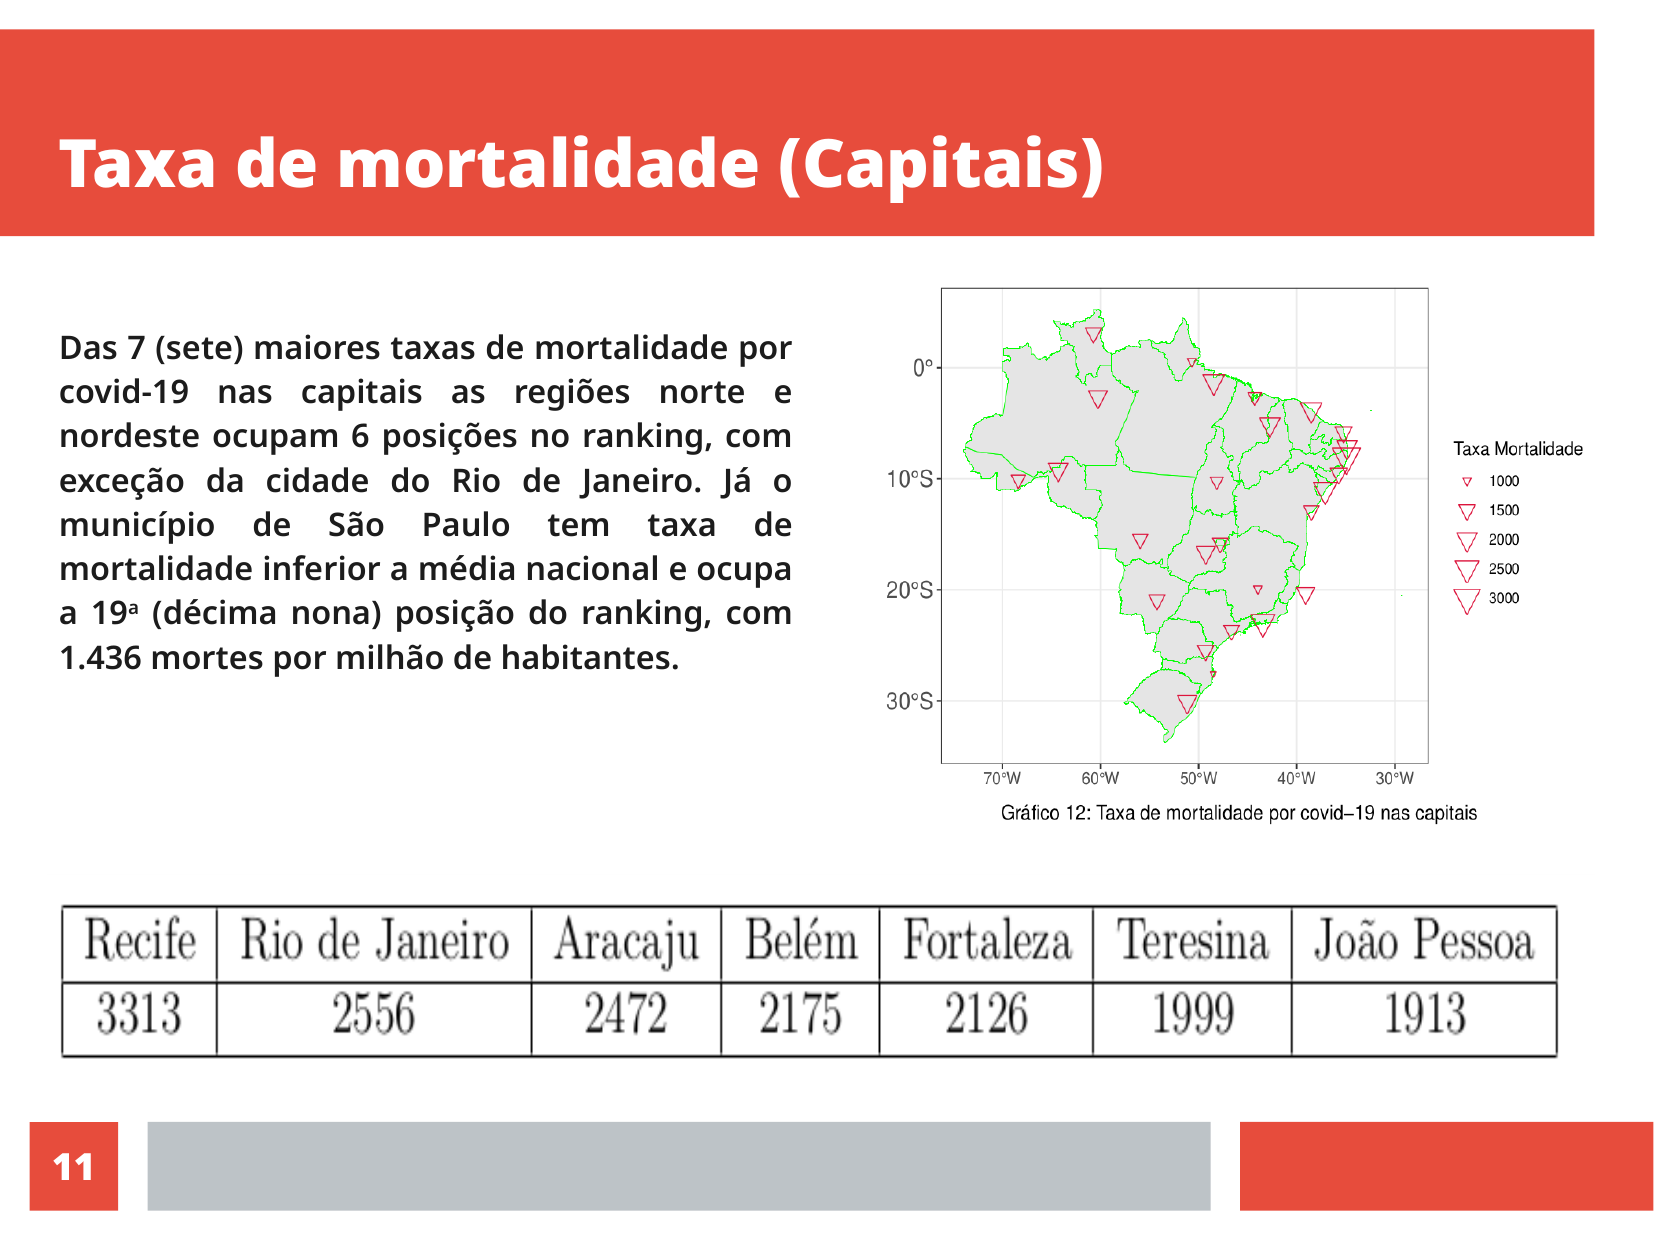

# Taxa de mortalidade (Capitais)
Das 7 (sete) maiores taxas de mortalidade por covid-19 nas capitais as regiões norte e nordeste ocupam 6 posições no ranking, com exceção da cidade do Rio de Janeiro. Já o município de São Paulo tem taxa de mortalidade inferior a média nacional e ocupa a 19a (décima nona) posição do ranking, com 1.436 mortes por milhão de habitantes.
11